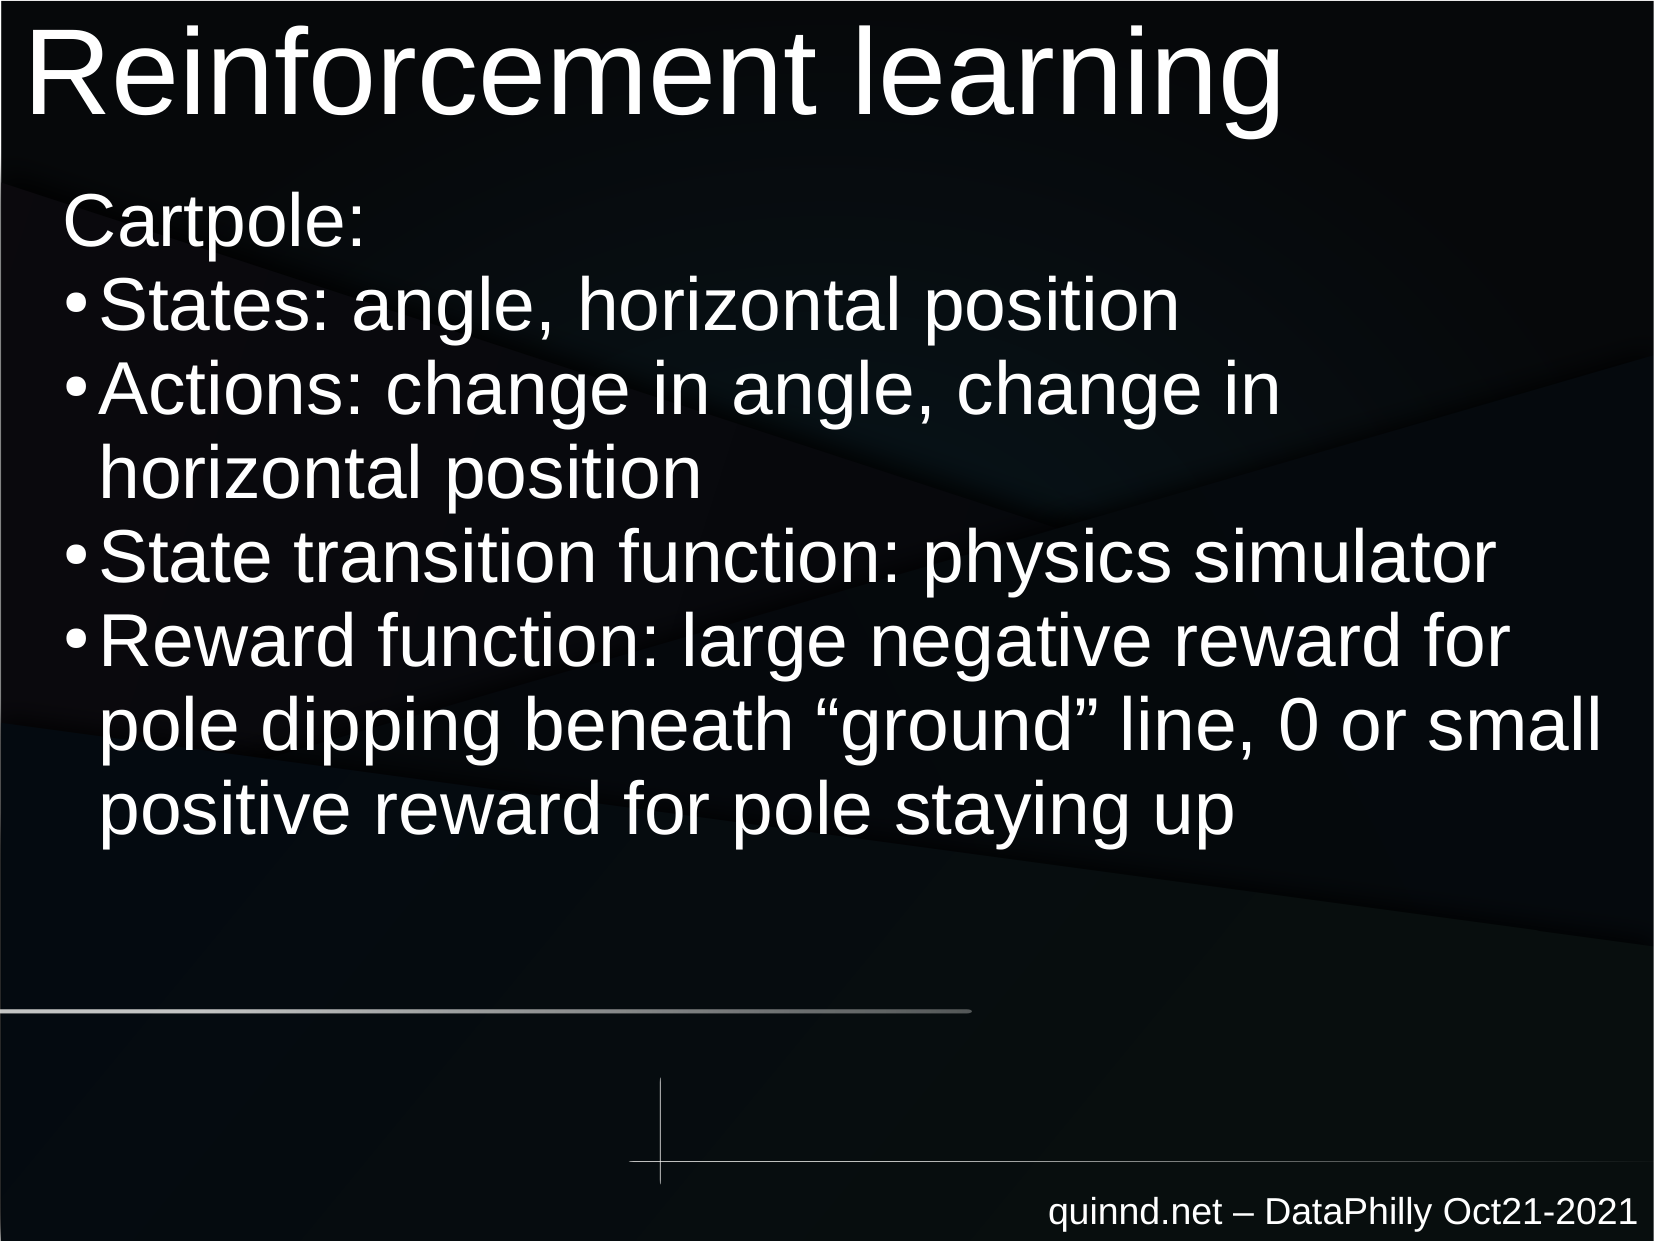

# Reinforcement learning
Cartpole:
States: angle, horizontal position
Actions: change in angle, change in horizontal position
State transition function: physics simulator
Reward function: large negative reward for pole dipping beneath “ground” line, 0 or small positive reward for pole staying up